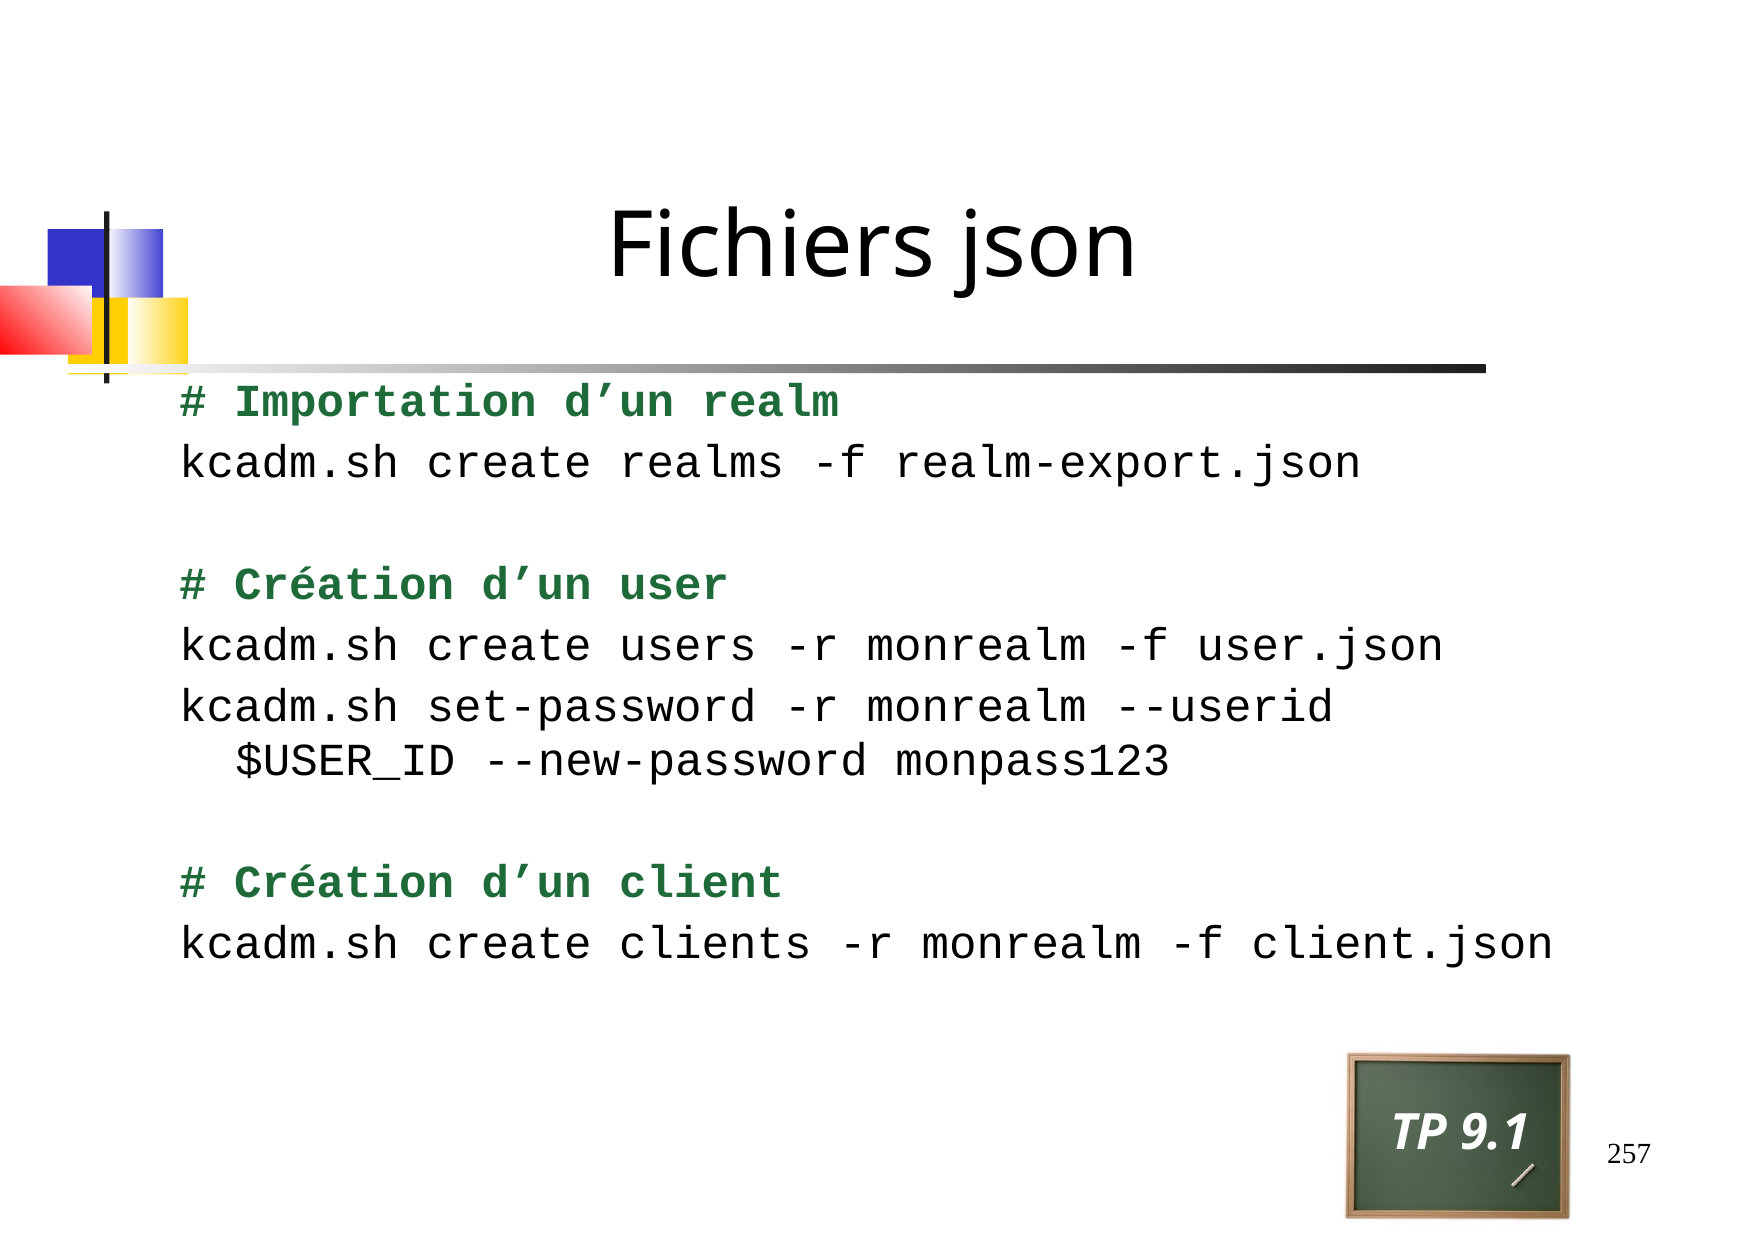

# Fichiers json
# Importation d’un realm
kcadm.sh create realms -f realm-export.json
# Création d’un user
kcadm.sh create users -r monrealm -f user.json
kcadm.sh set-password -r monrealm --userid $USER_ID --new-password monpass123
# Création d’un client
kcadm.sh create clients -r monrealm -f client.json
TP 9.1